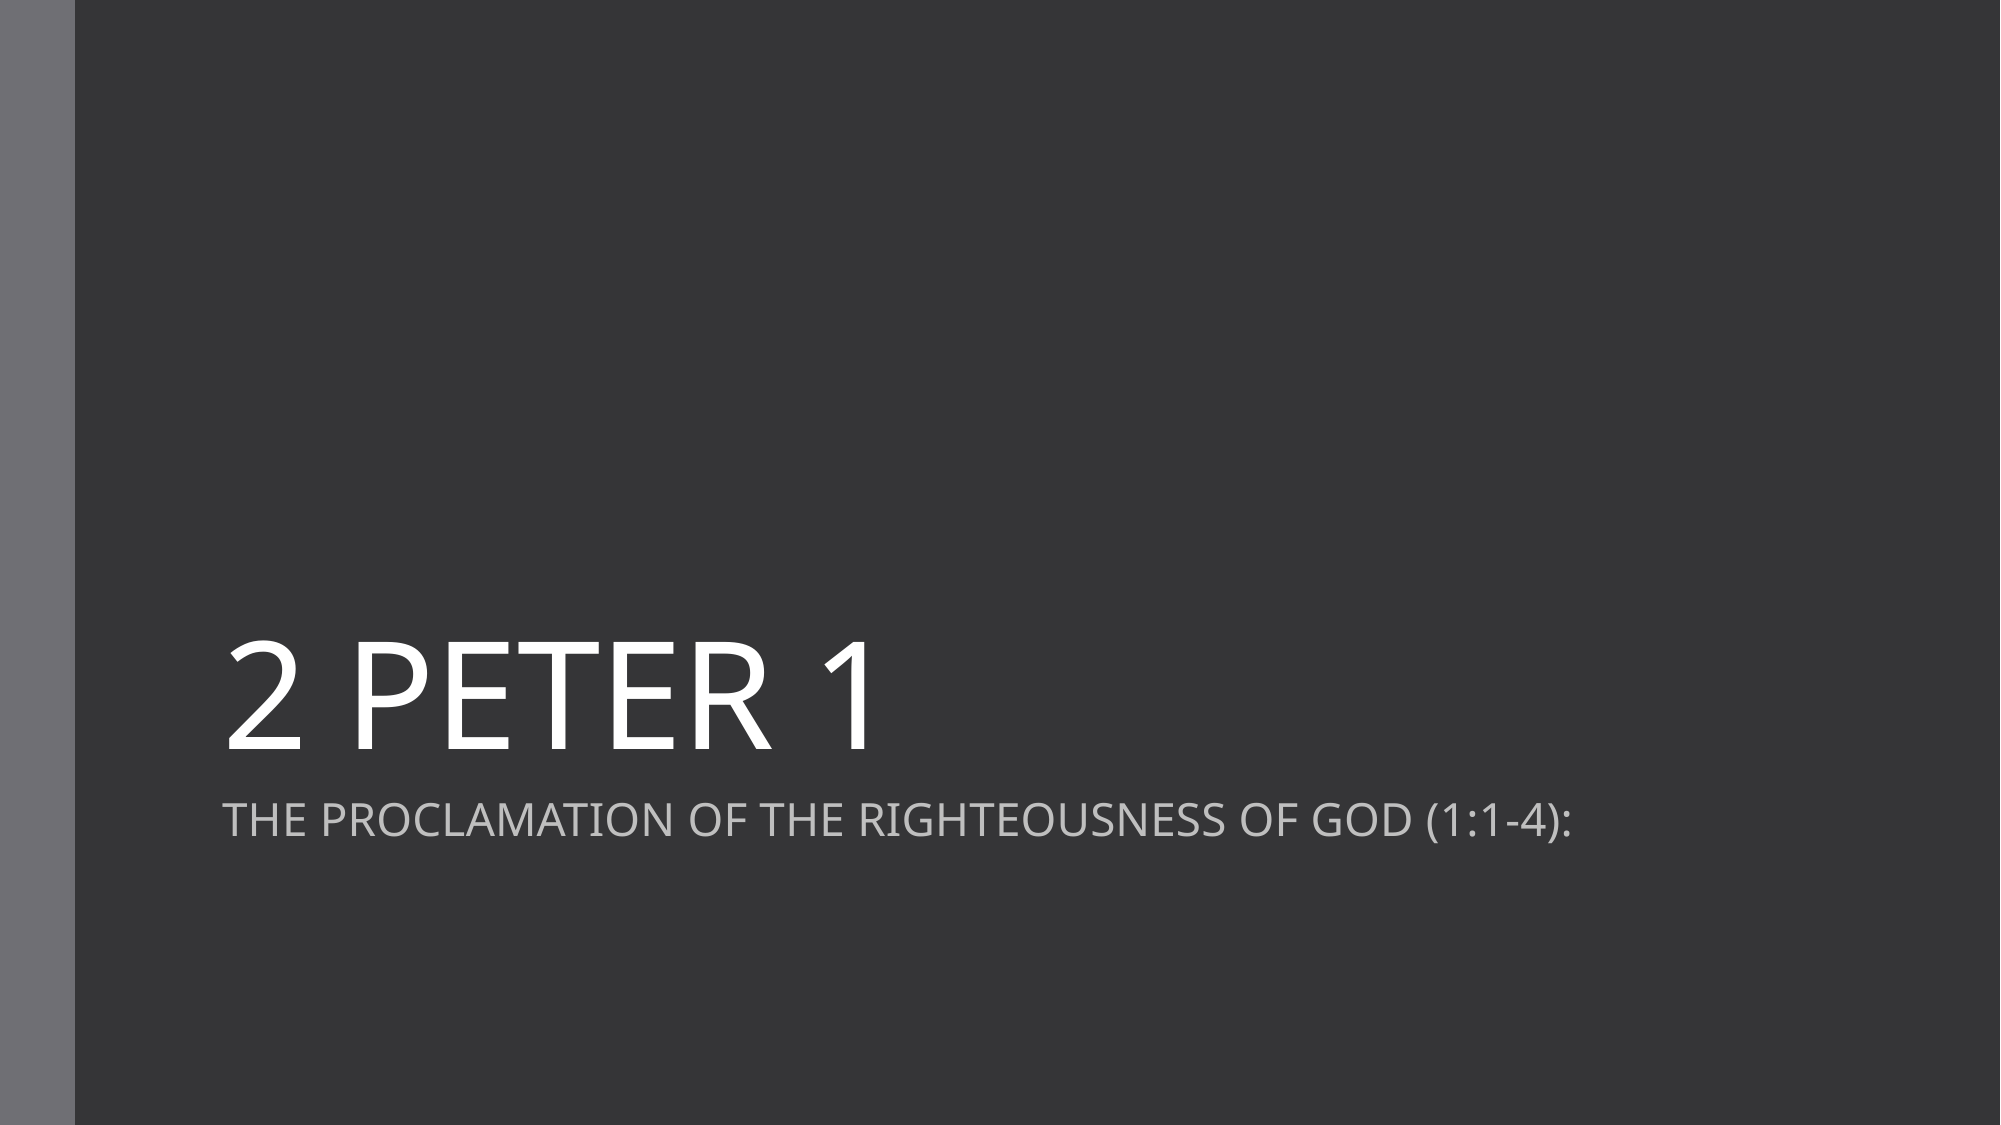

# 2 PETER 1
THE PROCLAMATION OF THE RIGHTEOUSNESS OF GOD (1:1-4):